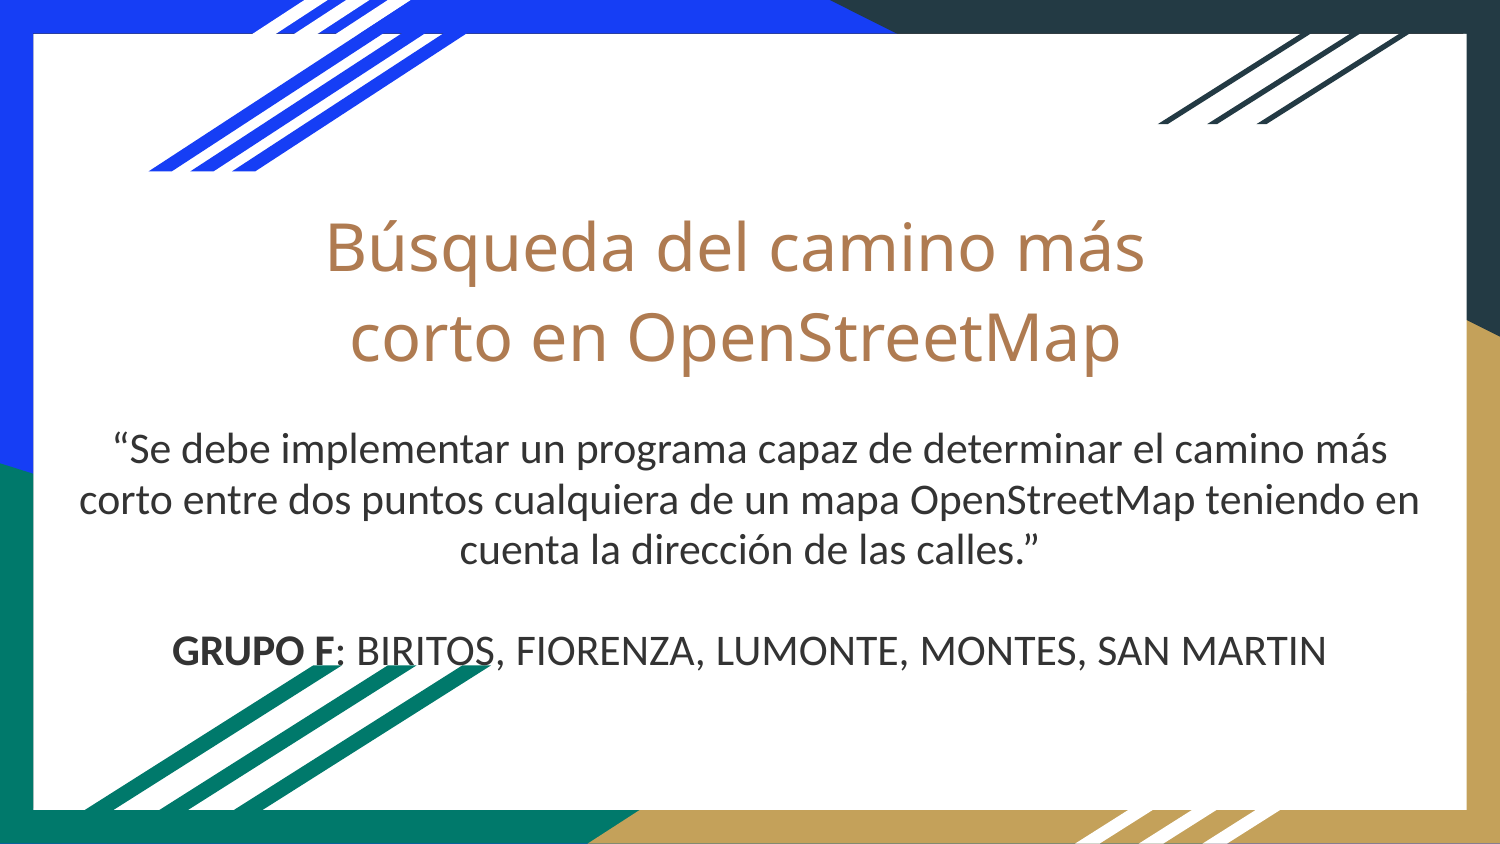

# Búsqueda del camino más corto en OpenStreetMap
“Se debe implementar un programa capaz de determinar el camino más corto entre dos puntos cualquiera de un mapa OpenStreetMap teniendo en cuenta la dirección de las calles.”
GRUPO F: BIRITOS, FIORENZA, LUMONTE, MONTES, SAN MARTIN